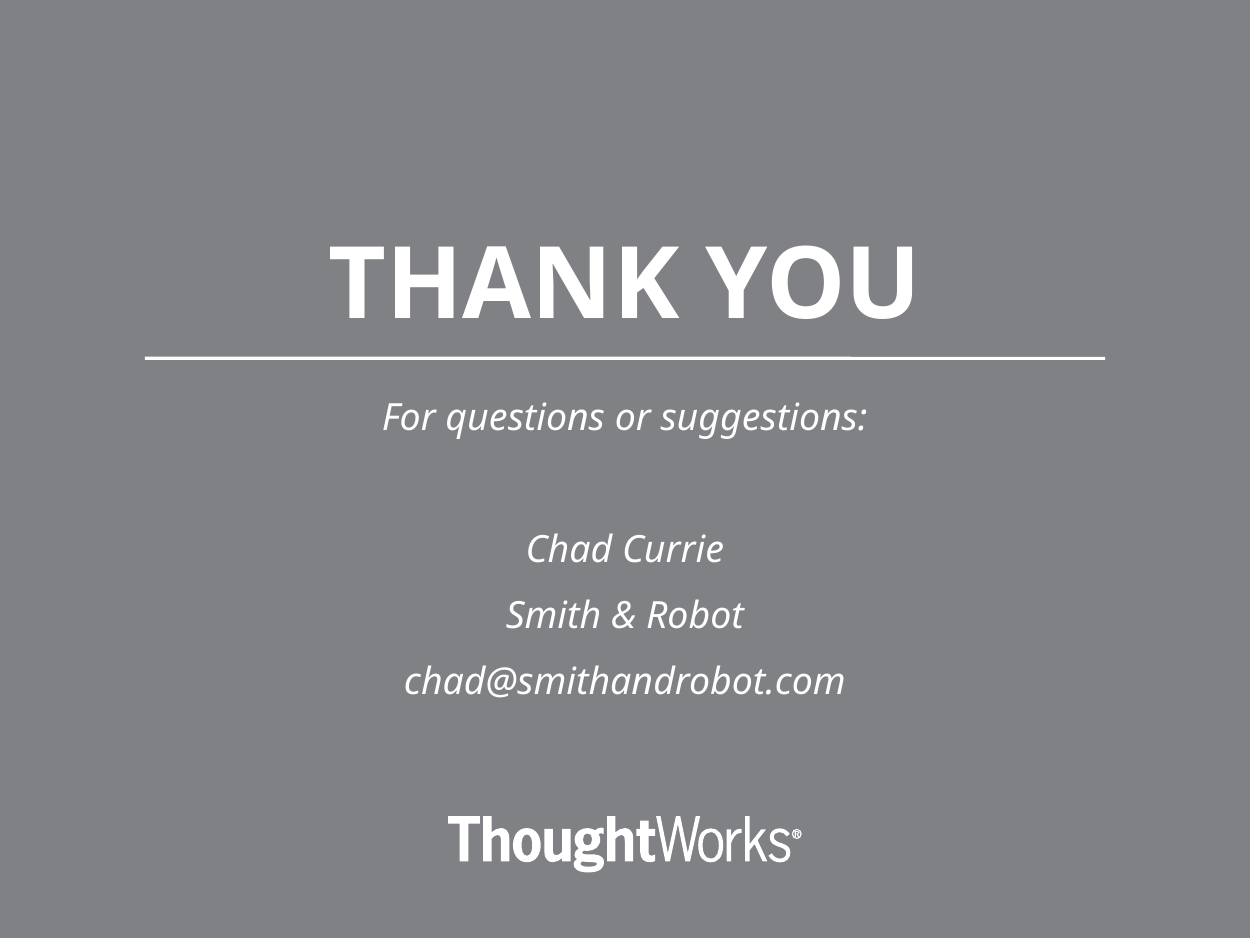

# THANK YOU
For questions or suggestions:
Chad Currie
Smith & Robot
chad@smithandrobot.com